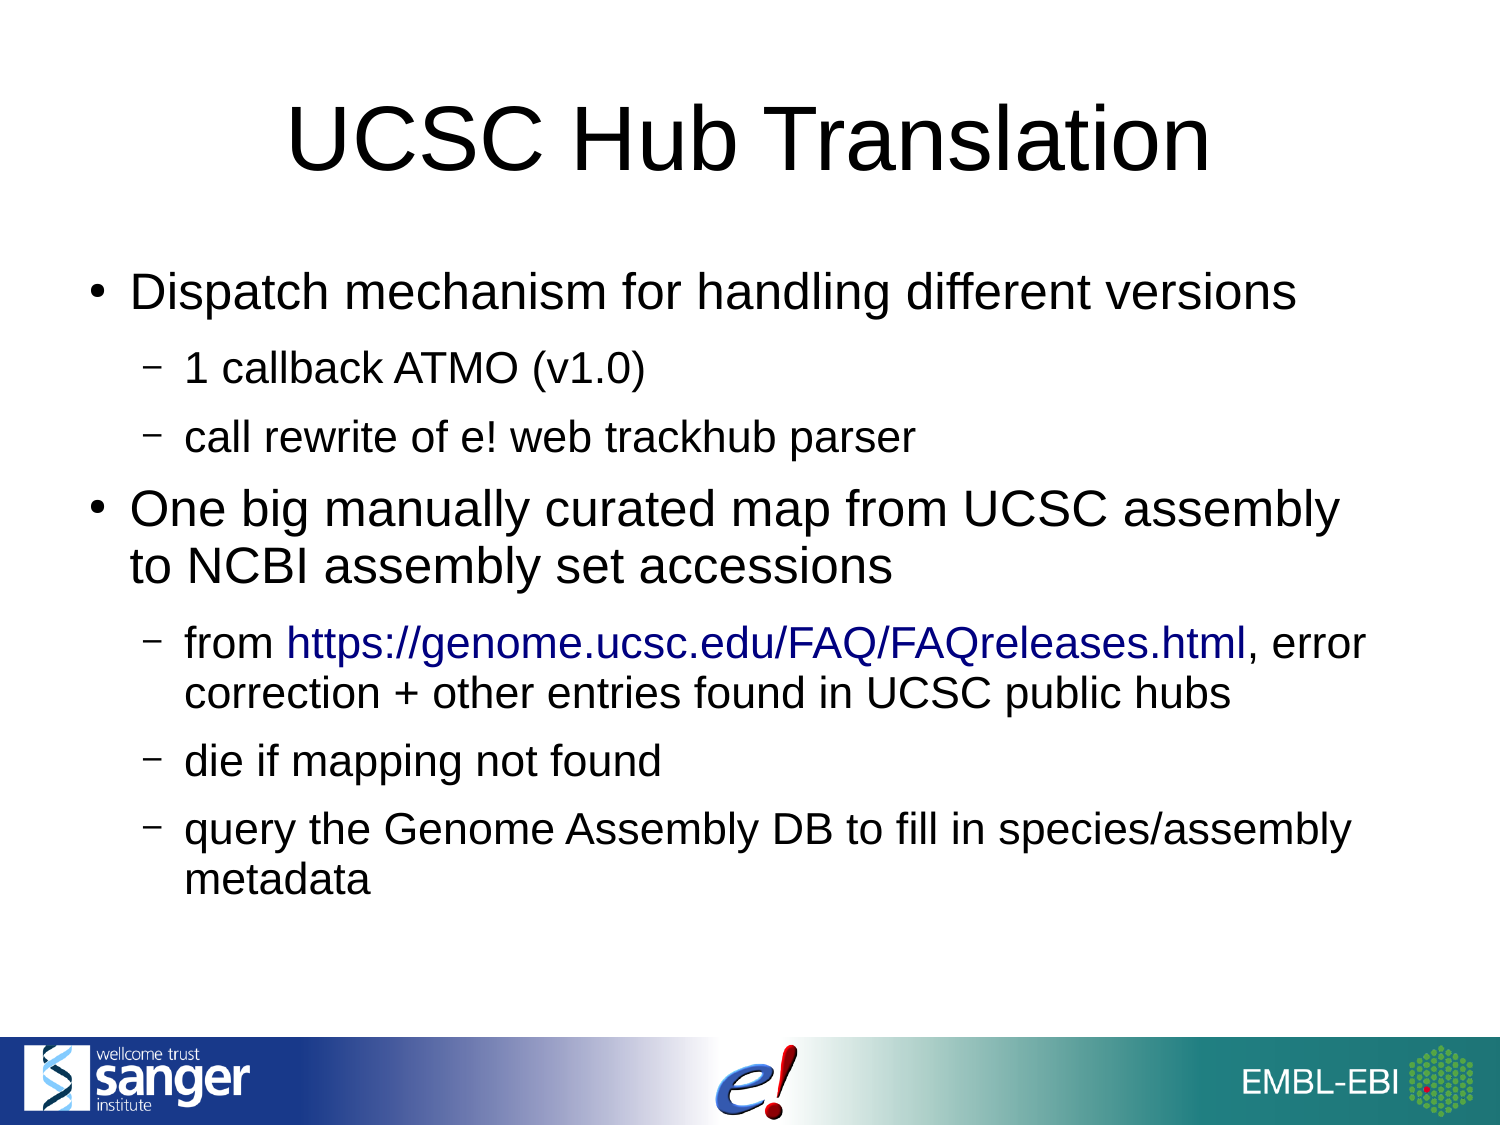

# UCSC Hub Translation
Dispatch mechanism for handling different versions
1 callback ATMO (v1.0)
call rewrite of e! web trackhub parser
One big manually curated map from UCSC assembly to NCBI assembly set accessions
from https://genome.ucsc.edu/FAQ/FAQreleases.html, error correction + other entries found in UCSC public hubs
die if mapping not found
query the Genome Assembly DB to fill in species/assembly metadata